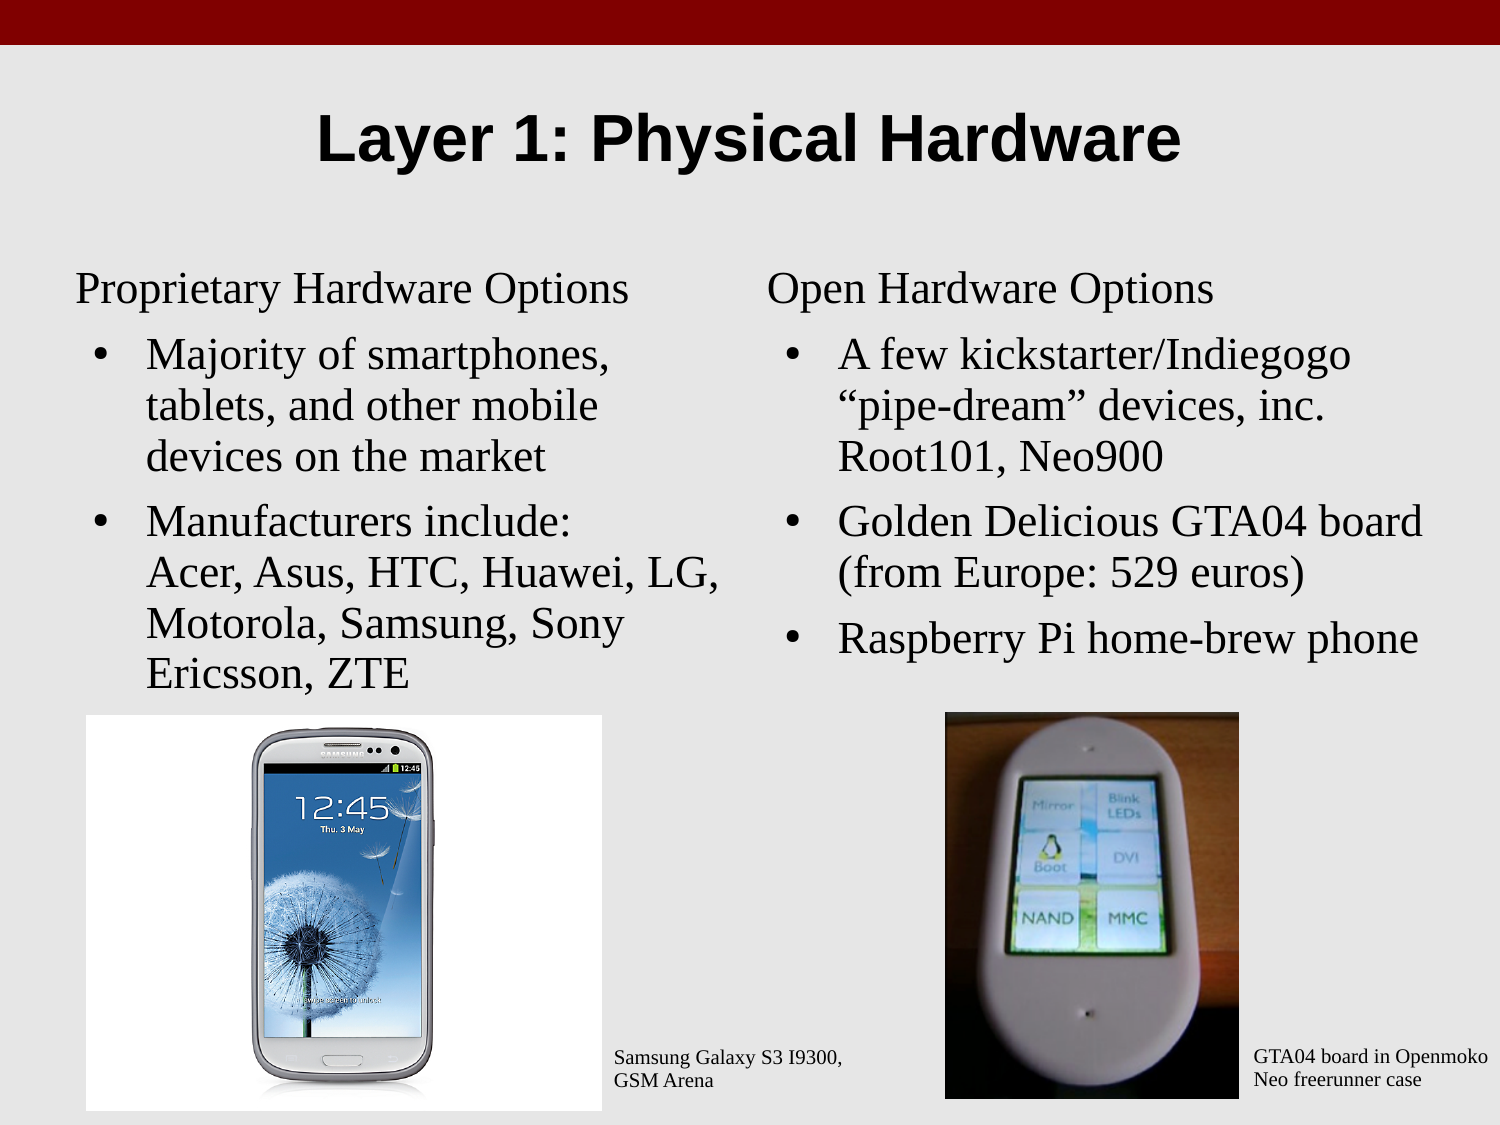

# Layer 1: Physical Hardware
Proprietary Hardware Options
Majority of smartphones, tablets, and other mobile devices on the market
Manufacturers include:
Acer, Asus, HTC, Huawei, LG, Motorola, Samsung, Sony Ericsson, ZTE
Open Hardware Options
A few kickstarter/Indiegogo “pipe-dream” devices, inc. Root101, Neo900
Golden Delicious GTA04 board
(from Europe: 529 euros)
Raspberry Pi home-brew phone
GTA04 board in Openmoko Neo freerunner case
Samsung Galaxy S3 I9300, GSM Arena